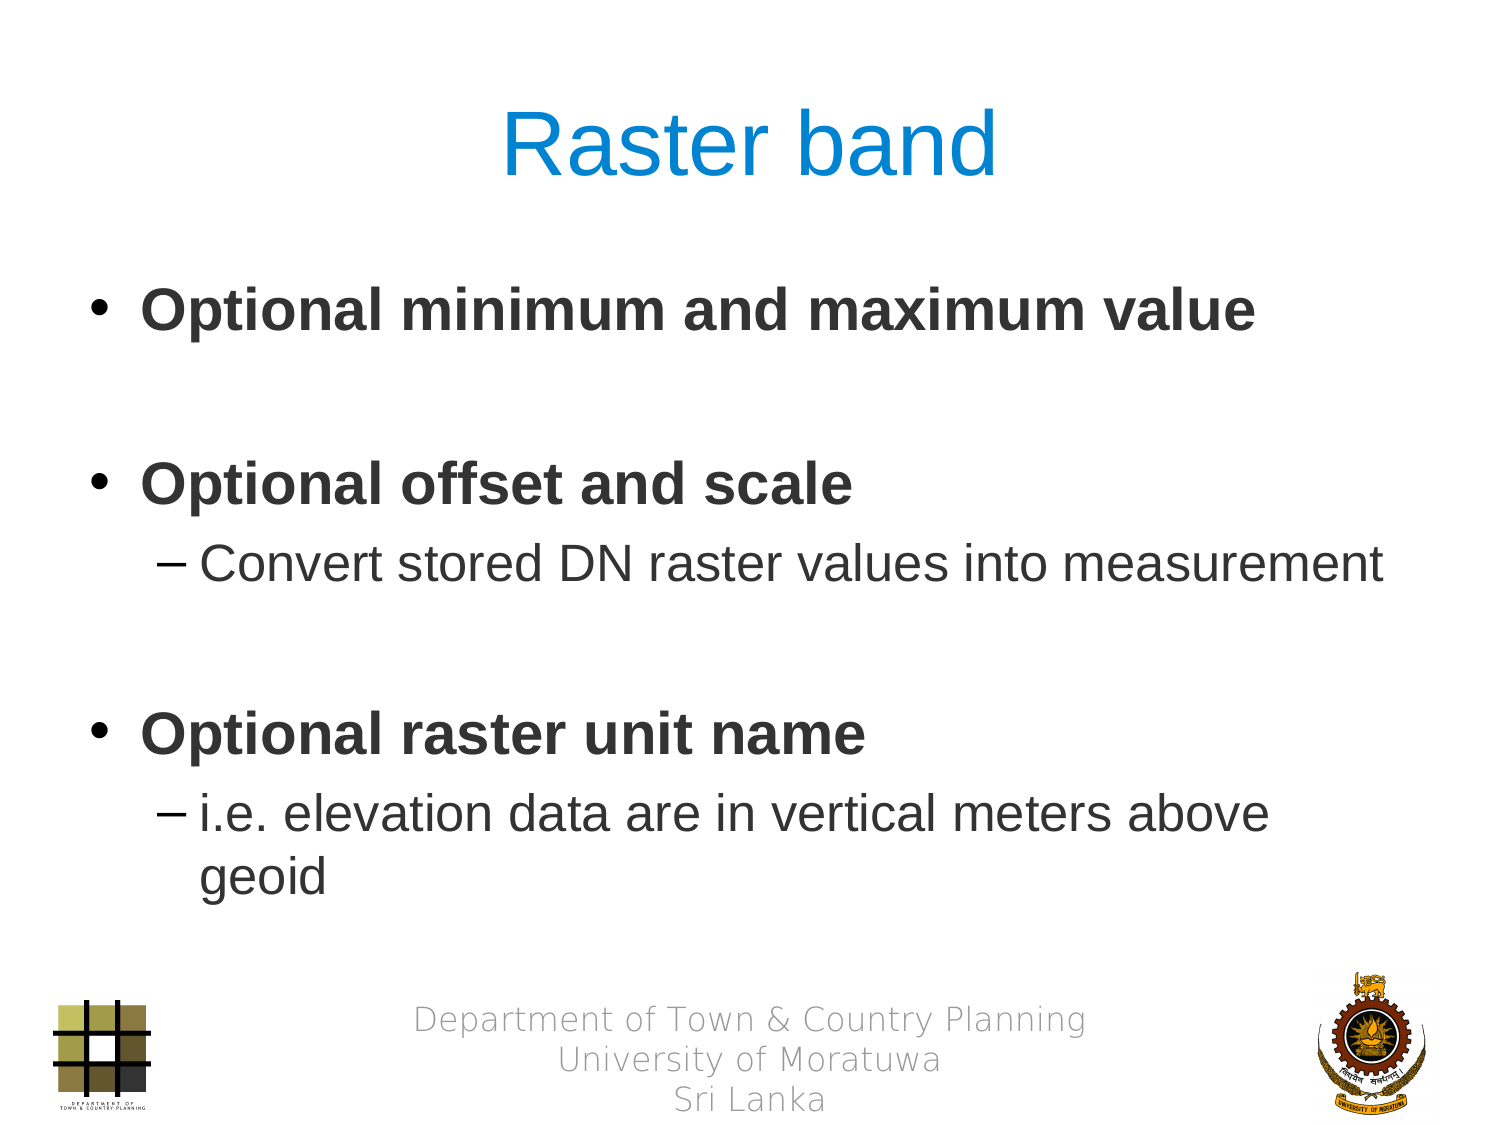

# Raster band
Optional minimum and maximum value
Optional offset and scale
Convert stored DN raster values into measurement
Optional raster unit name
i.e. elevation data are in vertical meters above geoid